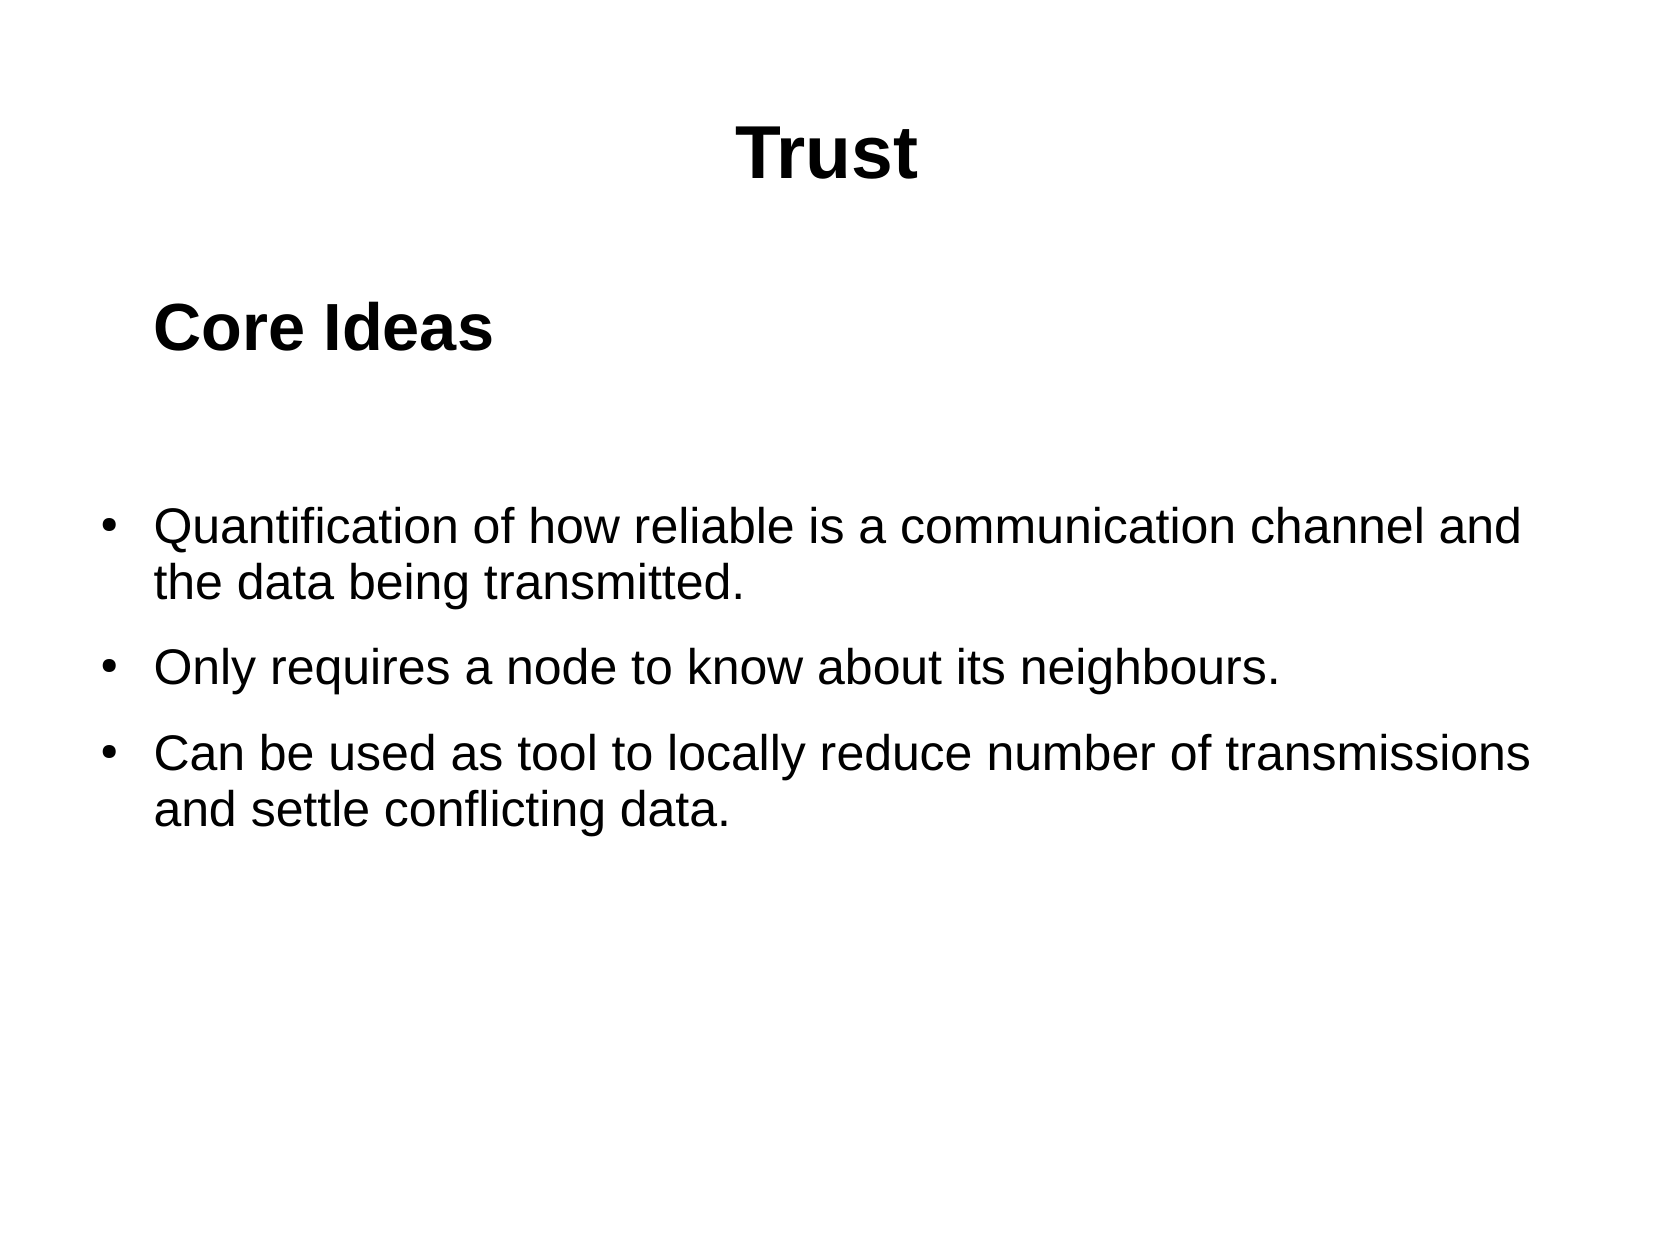

# Trust
Core Ideas
Quantification of how reliable is a communication channel and the data being transmitted.
Only requires a node to know about its neighbours.
Can be used as tool to locally reduce number of transmissions and settle conflicting data.